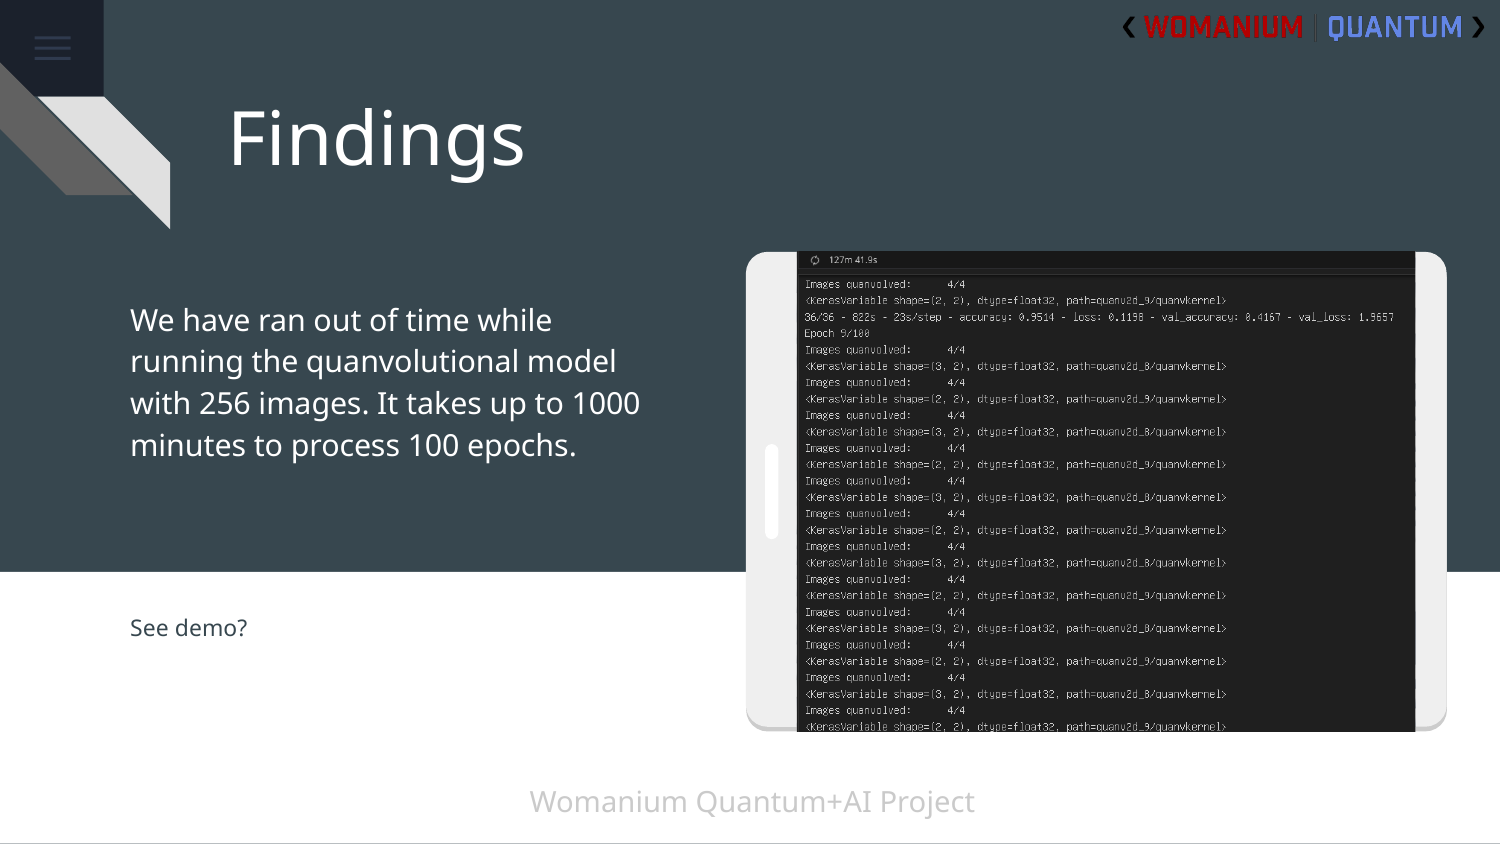

# Findings
We have ran out of time while running the quanvolutional model with 256 images. It takes up to 1000 minutes to process 100 epochs.
See demo?
Womanium Quantum+AI Project